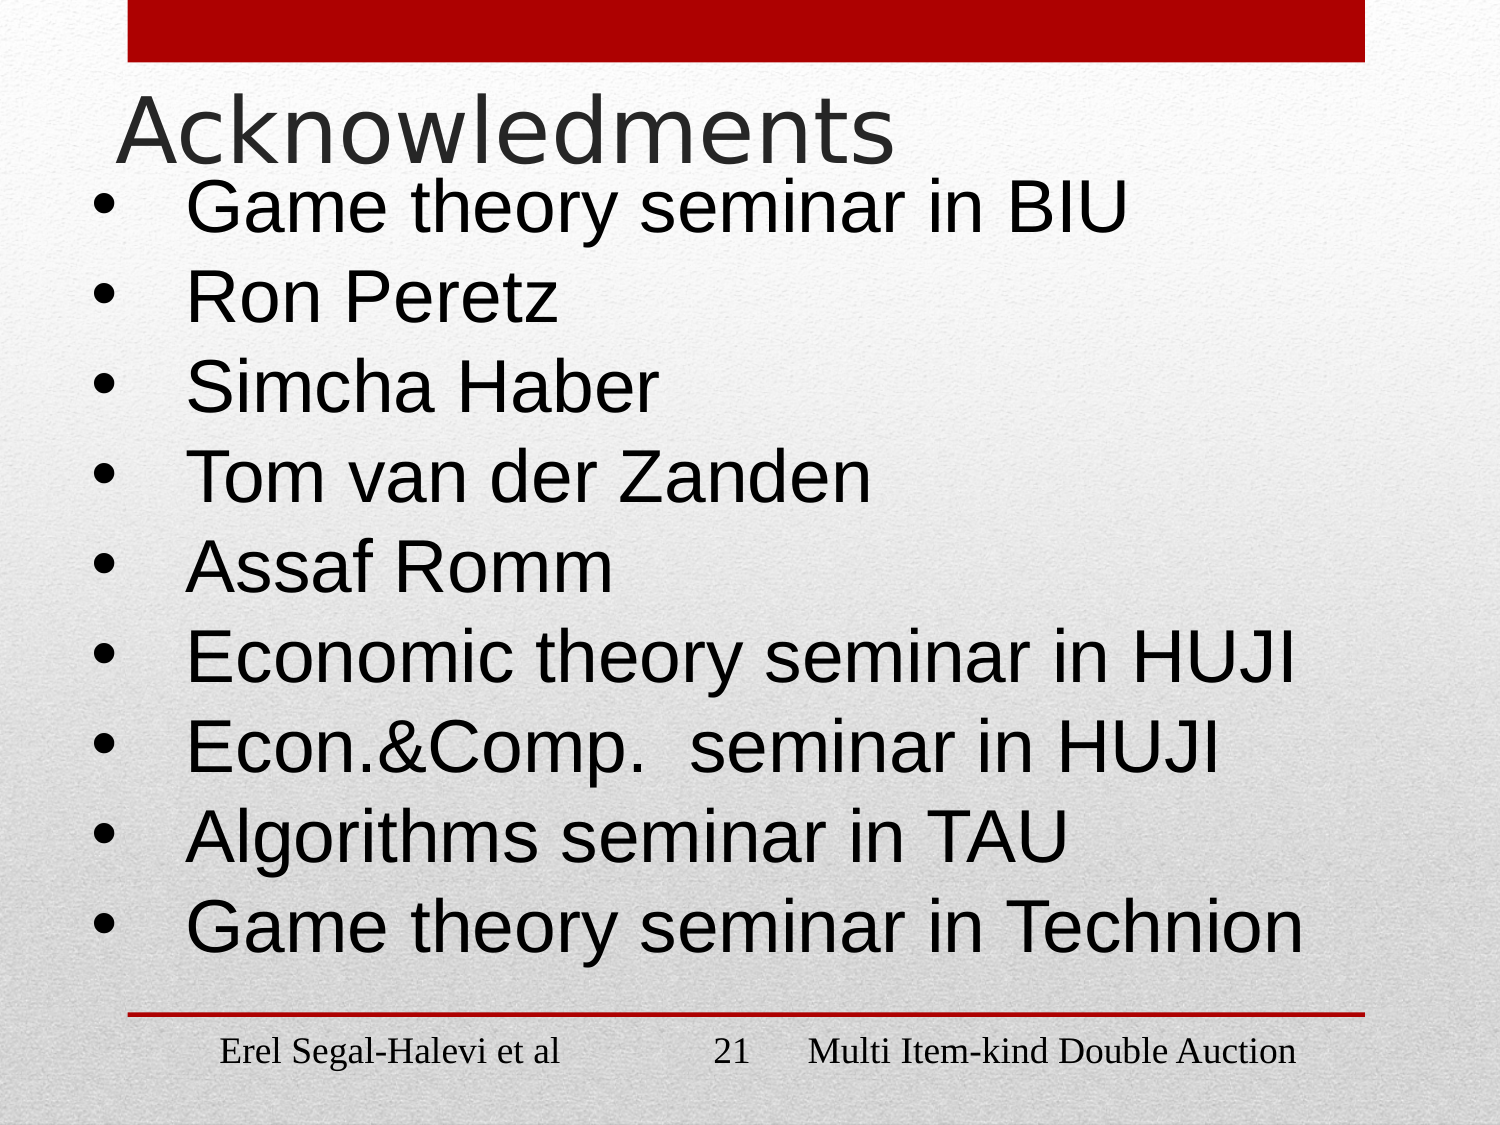

# Acknowledments
Game theory seminar in BIU
Ron Peretz
Simcha Haber
Tom van der Zanden
Assaf Romm
Economic theory seminar in HUJI
Econ.&Comp. seminar in HUJI
Algorithms seminar in TAU
Game theory seminar in Technion